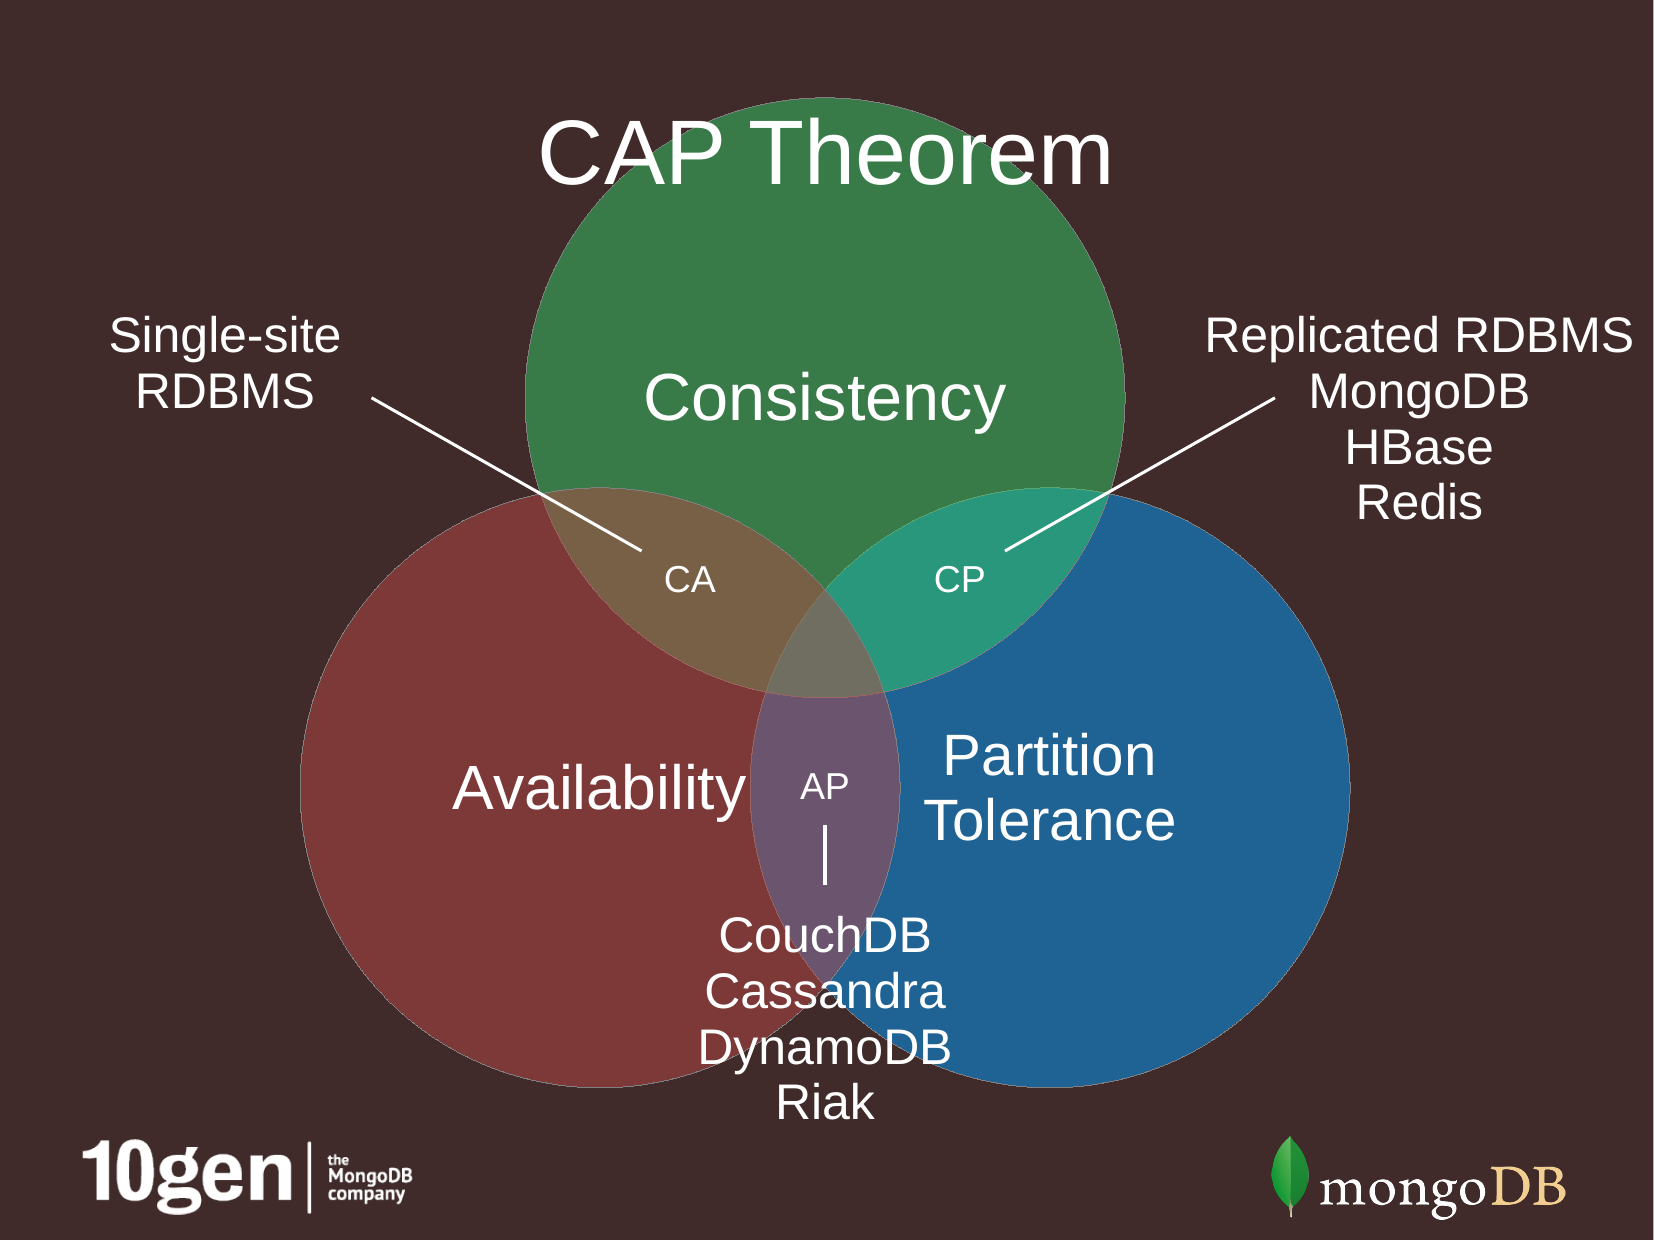

# CAP Theorem
Consistency
Single-site RDBMS
Replicated RDBMS
MongoDB
HBase
Redis
Availability
Partition
Tolerance
CA
CP
AP
CouchDB
Cassandra
DynamoDB
Riak